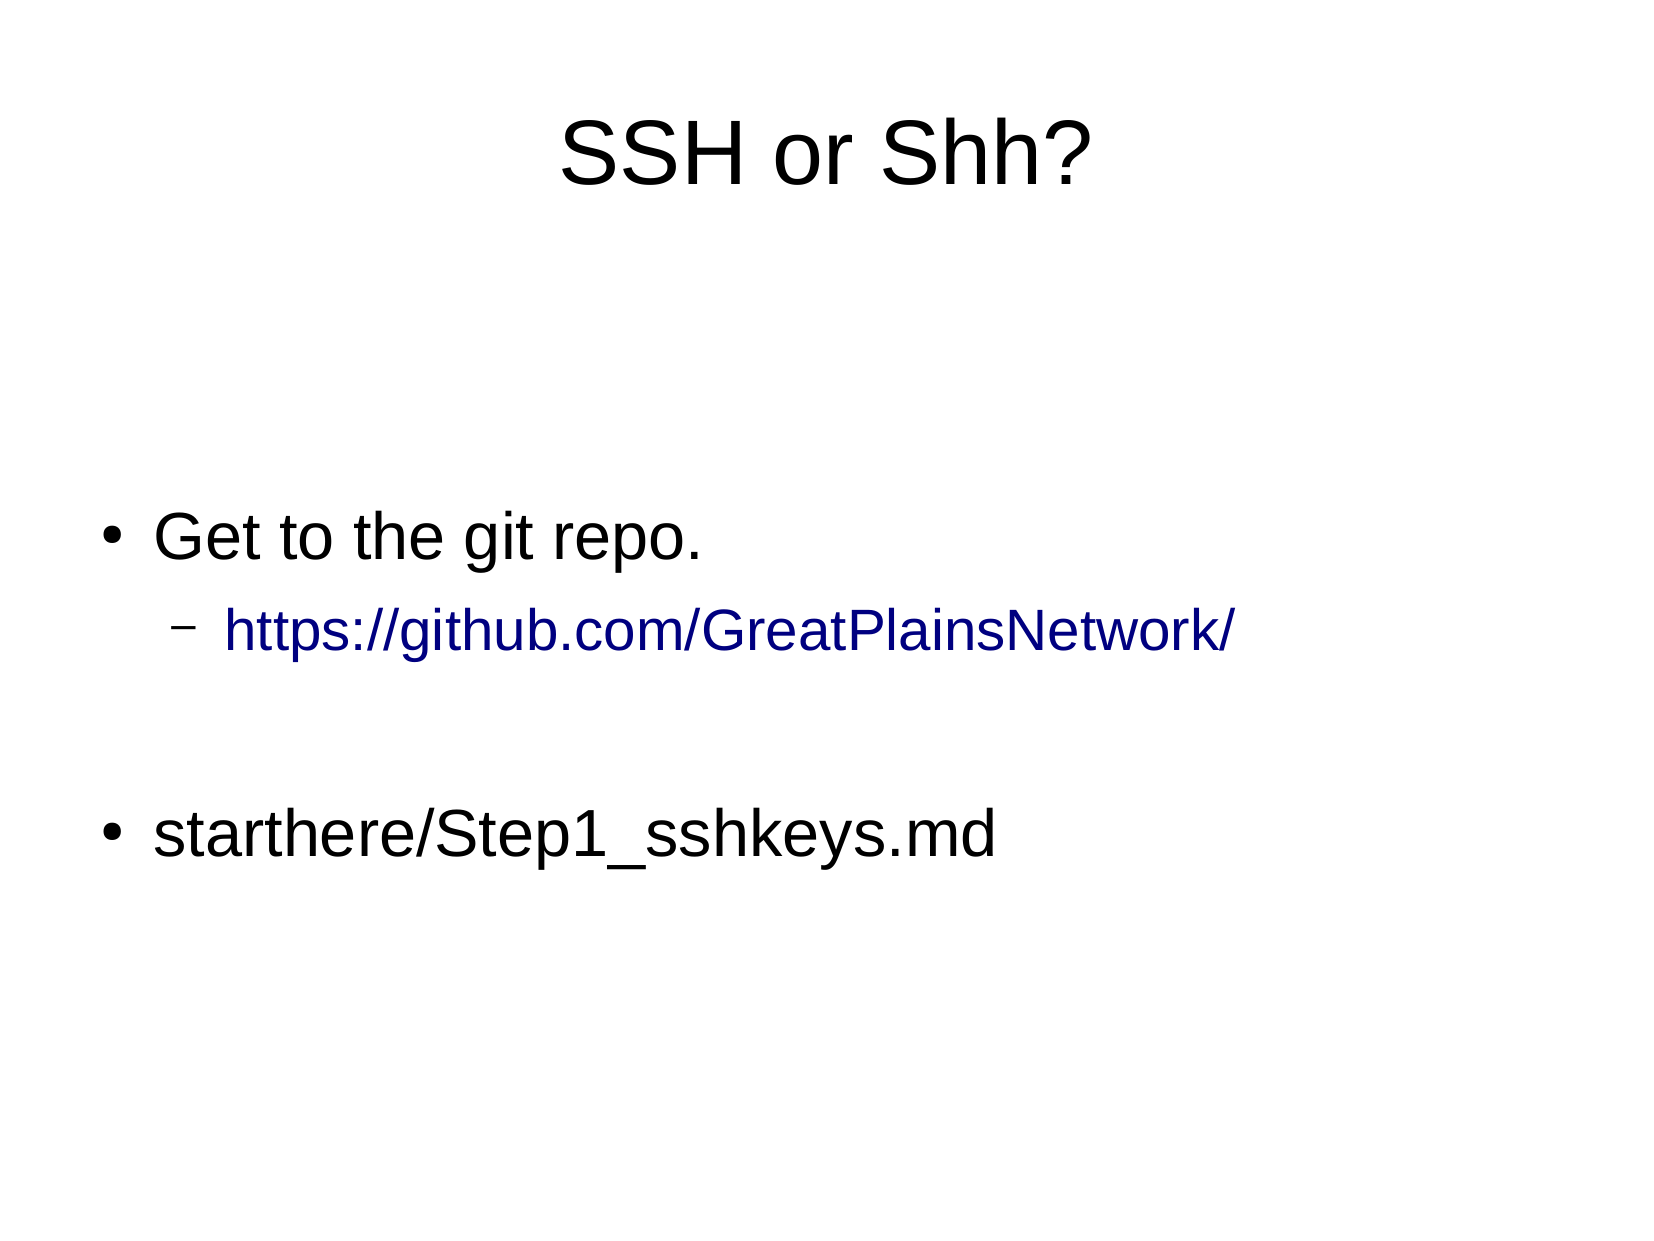

# SSH or Shh?
Get to the git repo.
https://github.com/GreatPlainsNetwork/
starthere/Step1_sshkeys.md